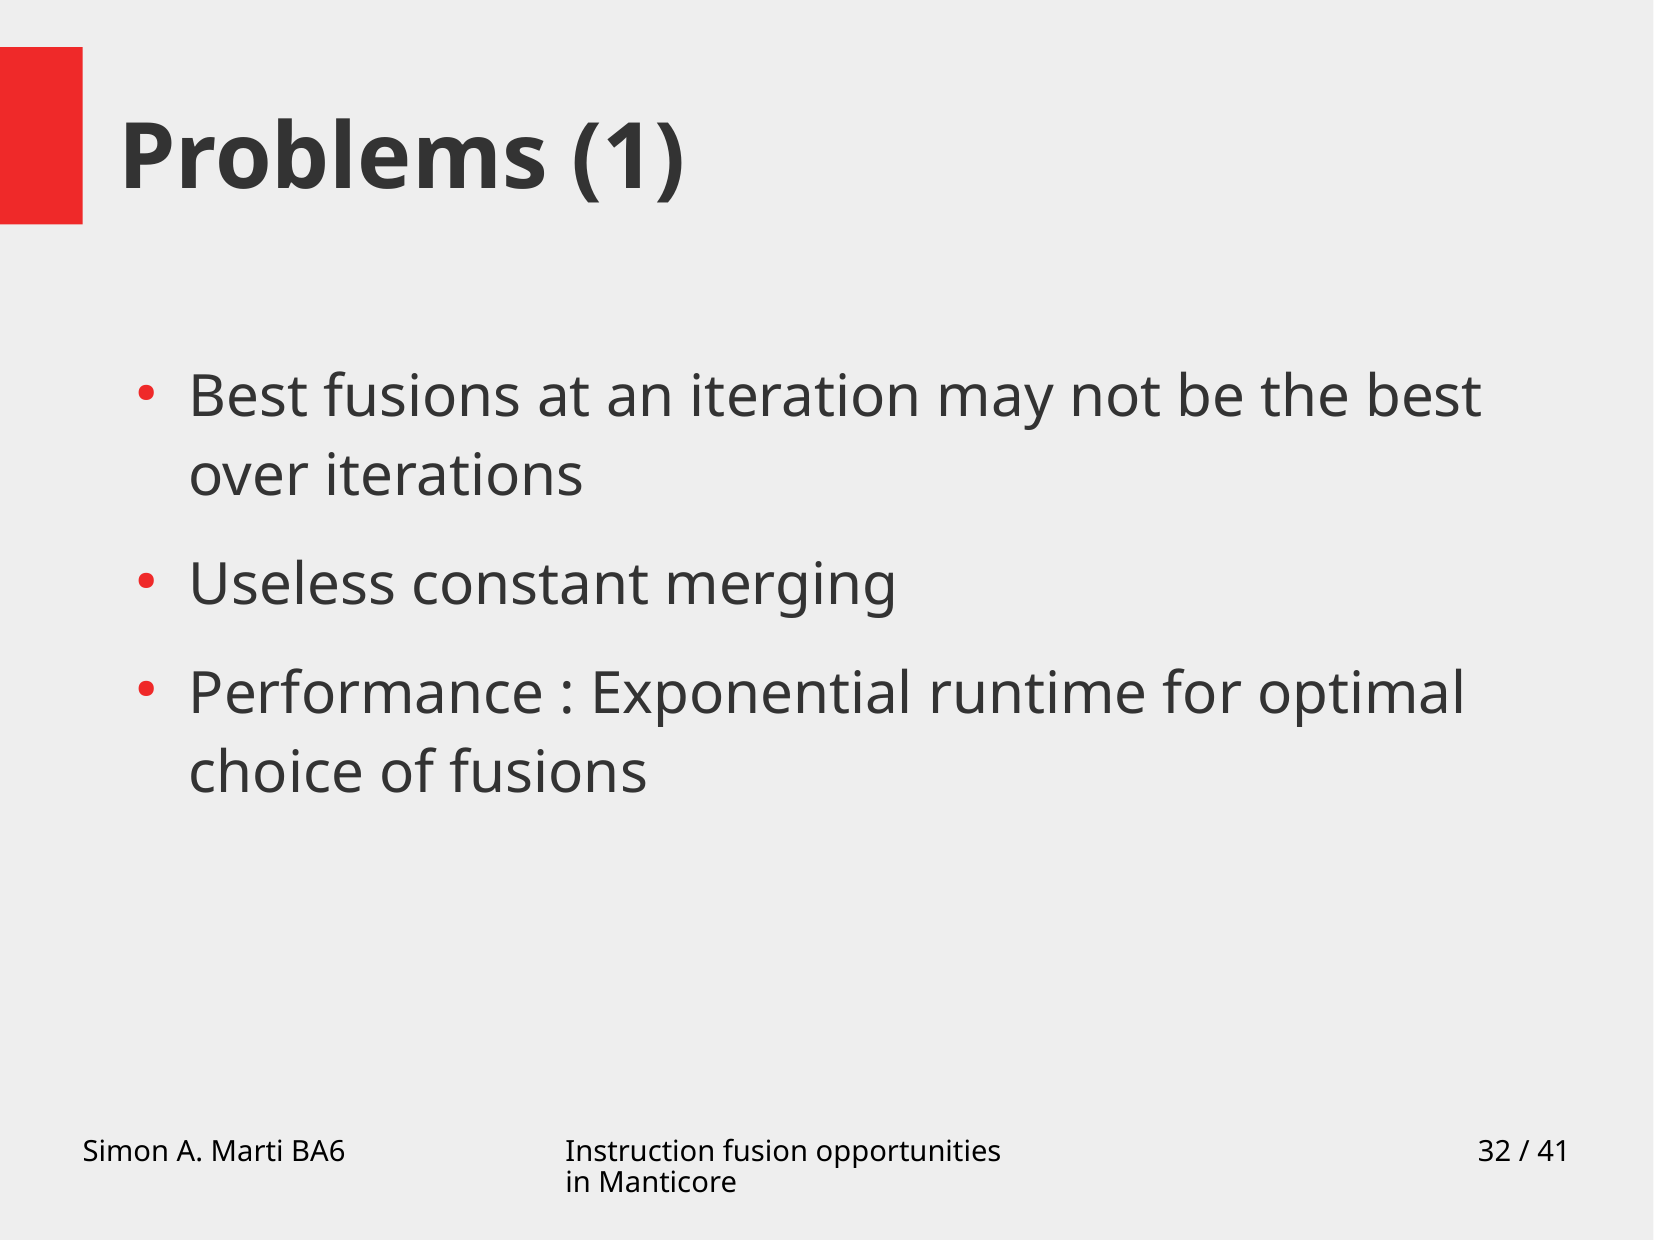

# Problems (1)
Best fusions at an iteration may not be the best over iterations
Useless constant merging
Performance : Exponential runtime for optimal choice of fusions
Simon A. Marti BA6
Instruction fusion opportunities in Manticore
32